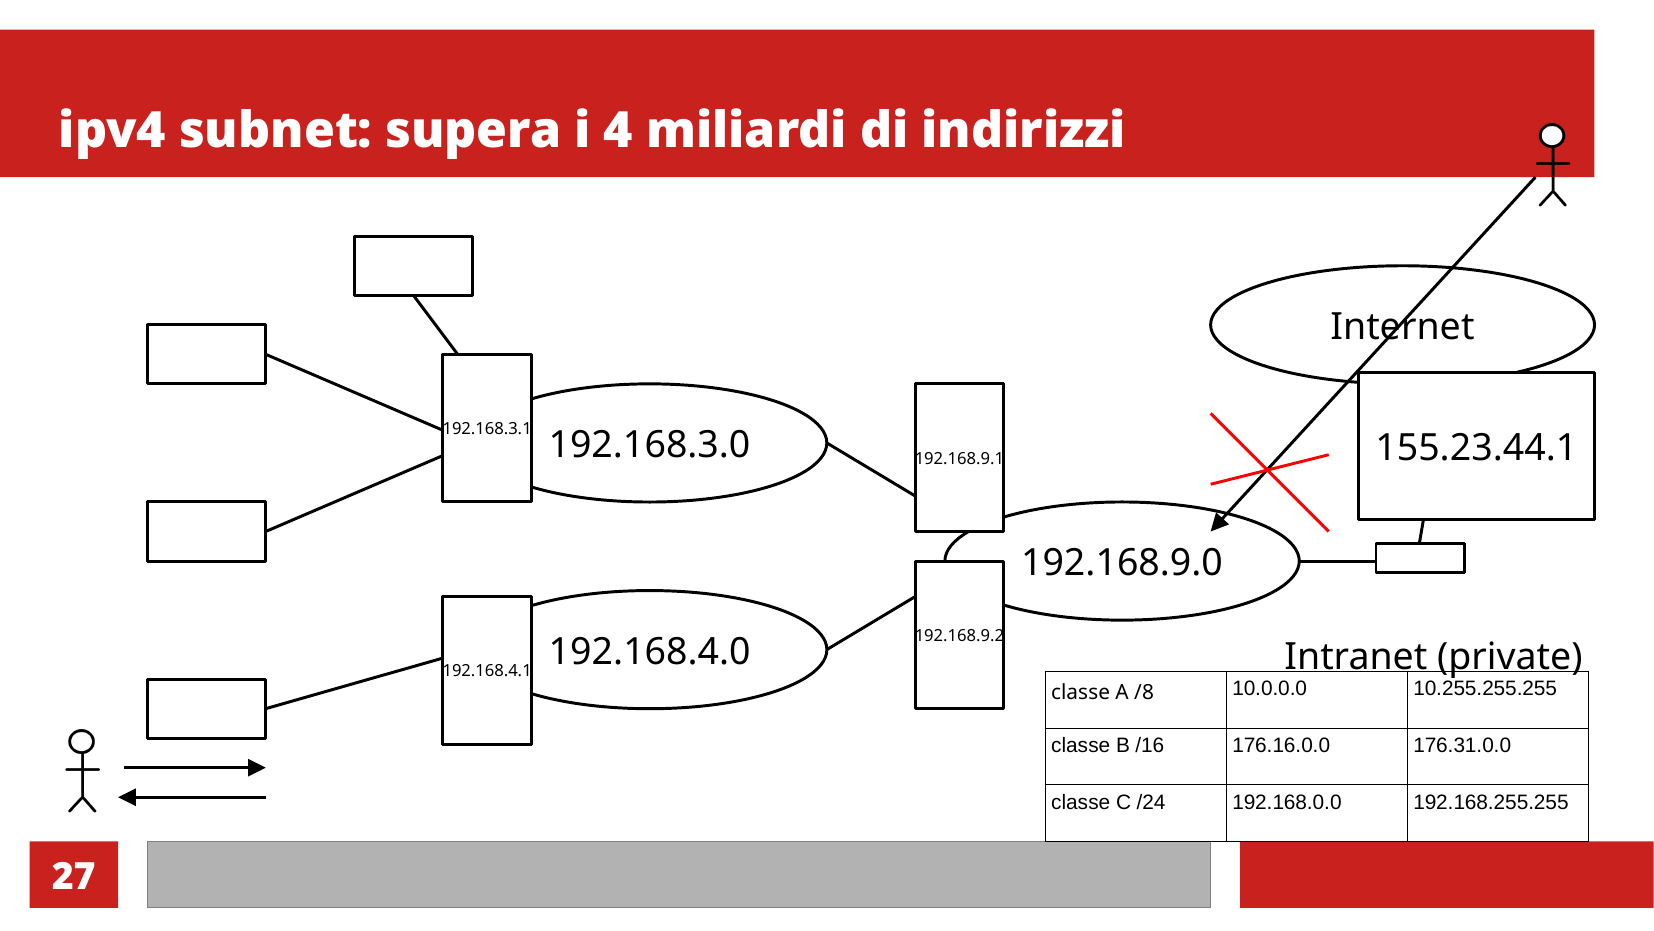

# ipv4 subnet: supera i 4 miliardi di indirizzi
Internet
192.168.3.1
155.23.44.1
192.168.3.0
192.168.9.1
192.168.9.0
192.168.9.2
192.168.4.0
192.168.4.1
Intranet (private)
| classe A /8 | 10.0.0.0 | 10.255.255.255 |
| --- | --- | --- |
| classe B /16 | 176.16.0.0 | 176.31.0.0 |
| classe C /24 | 192.168.0.0 | 192.168.255.255 |
27